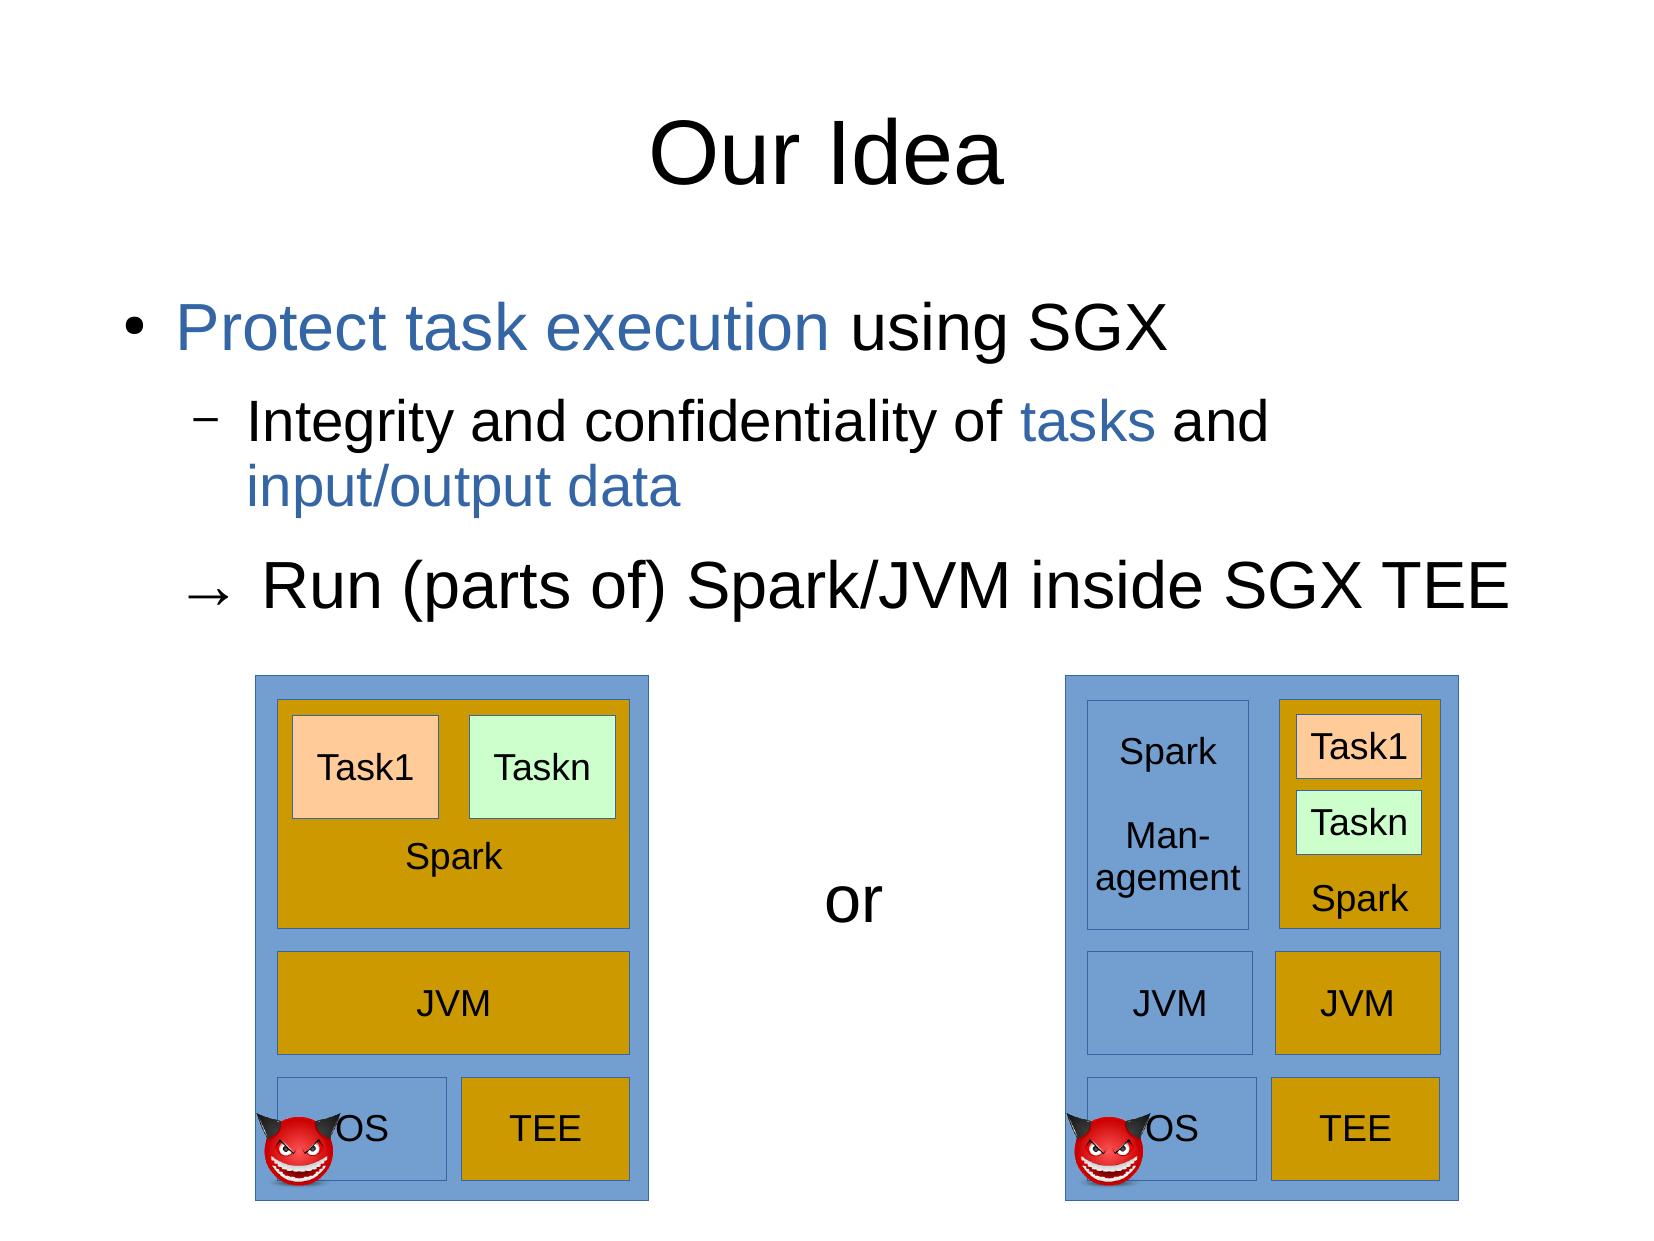

# Our Idea
Protect task execution using SGX
Integrity and confidentiality of tasks and input/output data
→ Run (parts of) Spark/JVM inside SGX TEE
Spark
Spark
Spark
Man-
agement
Spark
Task1
Taskn
Taskn
Task1
Task1
Taskn
...
Taskn
Spark
or
JVM
JVM
JVM
JVM
OS
OS
TEE
TEE
OS
OS
TEE
TEE